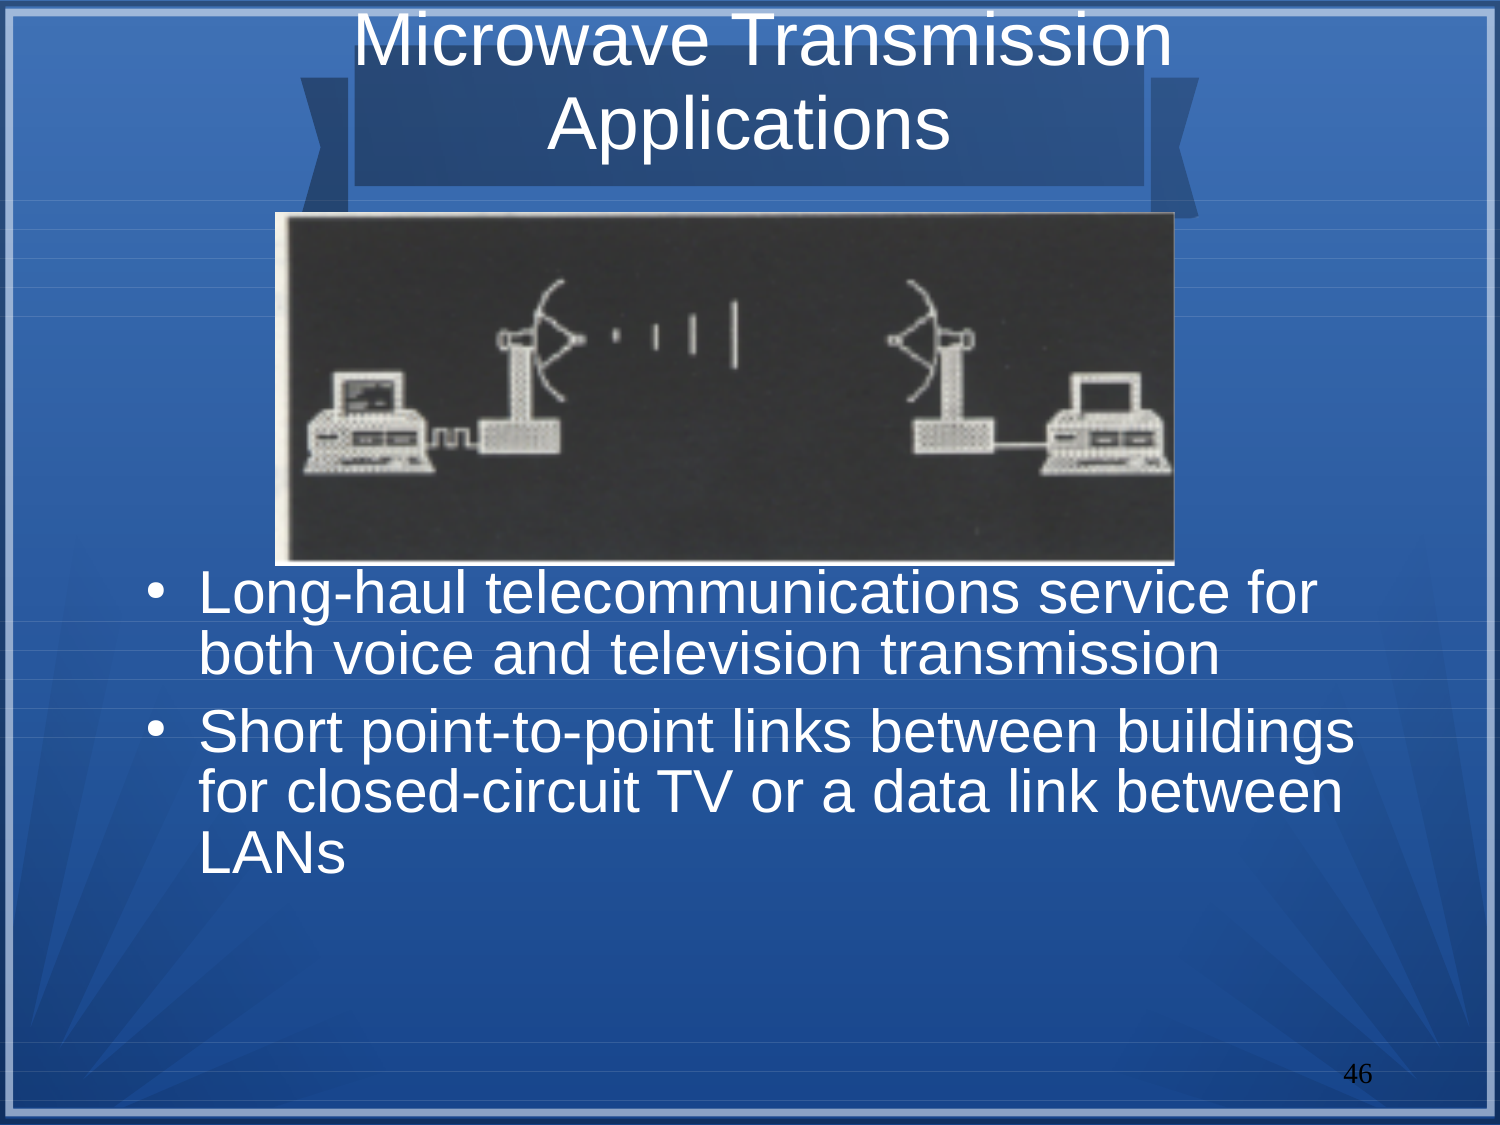

# Microwave Transmission Applications
Long-haul telecommunications service for both voice and television transmission
Short point-to-point links between buildings for closed-circuit TV or a data link between LANs